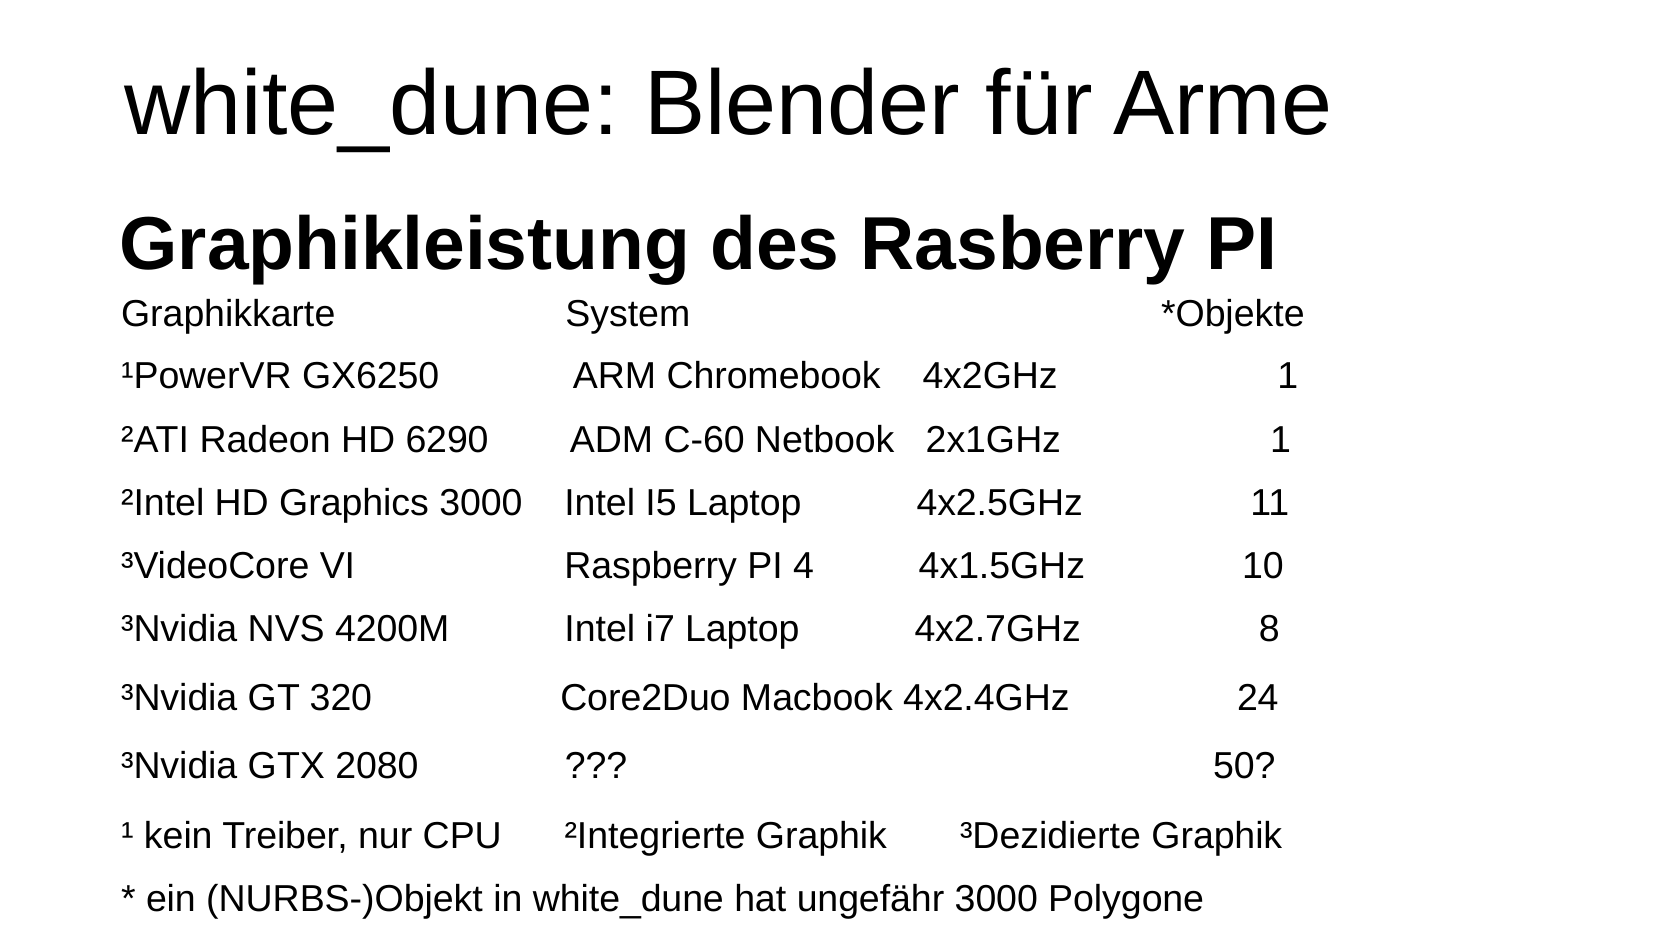

# white_dune: Blender für Arme
Graphikleistung des Rasberry PI
Graphikkarte System *Objekte
¹PowerVR GX6250 ARM Chromebook 4x2GHz 1
²ATI Radeon HD 6290 ADM C-60 Netbook 2x1GHz 1
²Intel HD Graphics 3000 Intel I5 Laptop 4x2.5GHz 11
³VideoCore VI Raspberry PI 4 4x1.5GHz 10
³Nvidia NVS 4200M Intel i7 Laptop 4x2.7GHz 8
³Nvidia GT 320 Core2Duo Macbook 4x2.4GHz 24
³Nvidia GTX 2080 ??? 50?
¹ kein Treiber, nur CPU ²Integrierte Graphik ³Dezidierte Graphik
* ein (NURBS-)Objekt in white_dune hat ungefähr 3000 Polygone